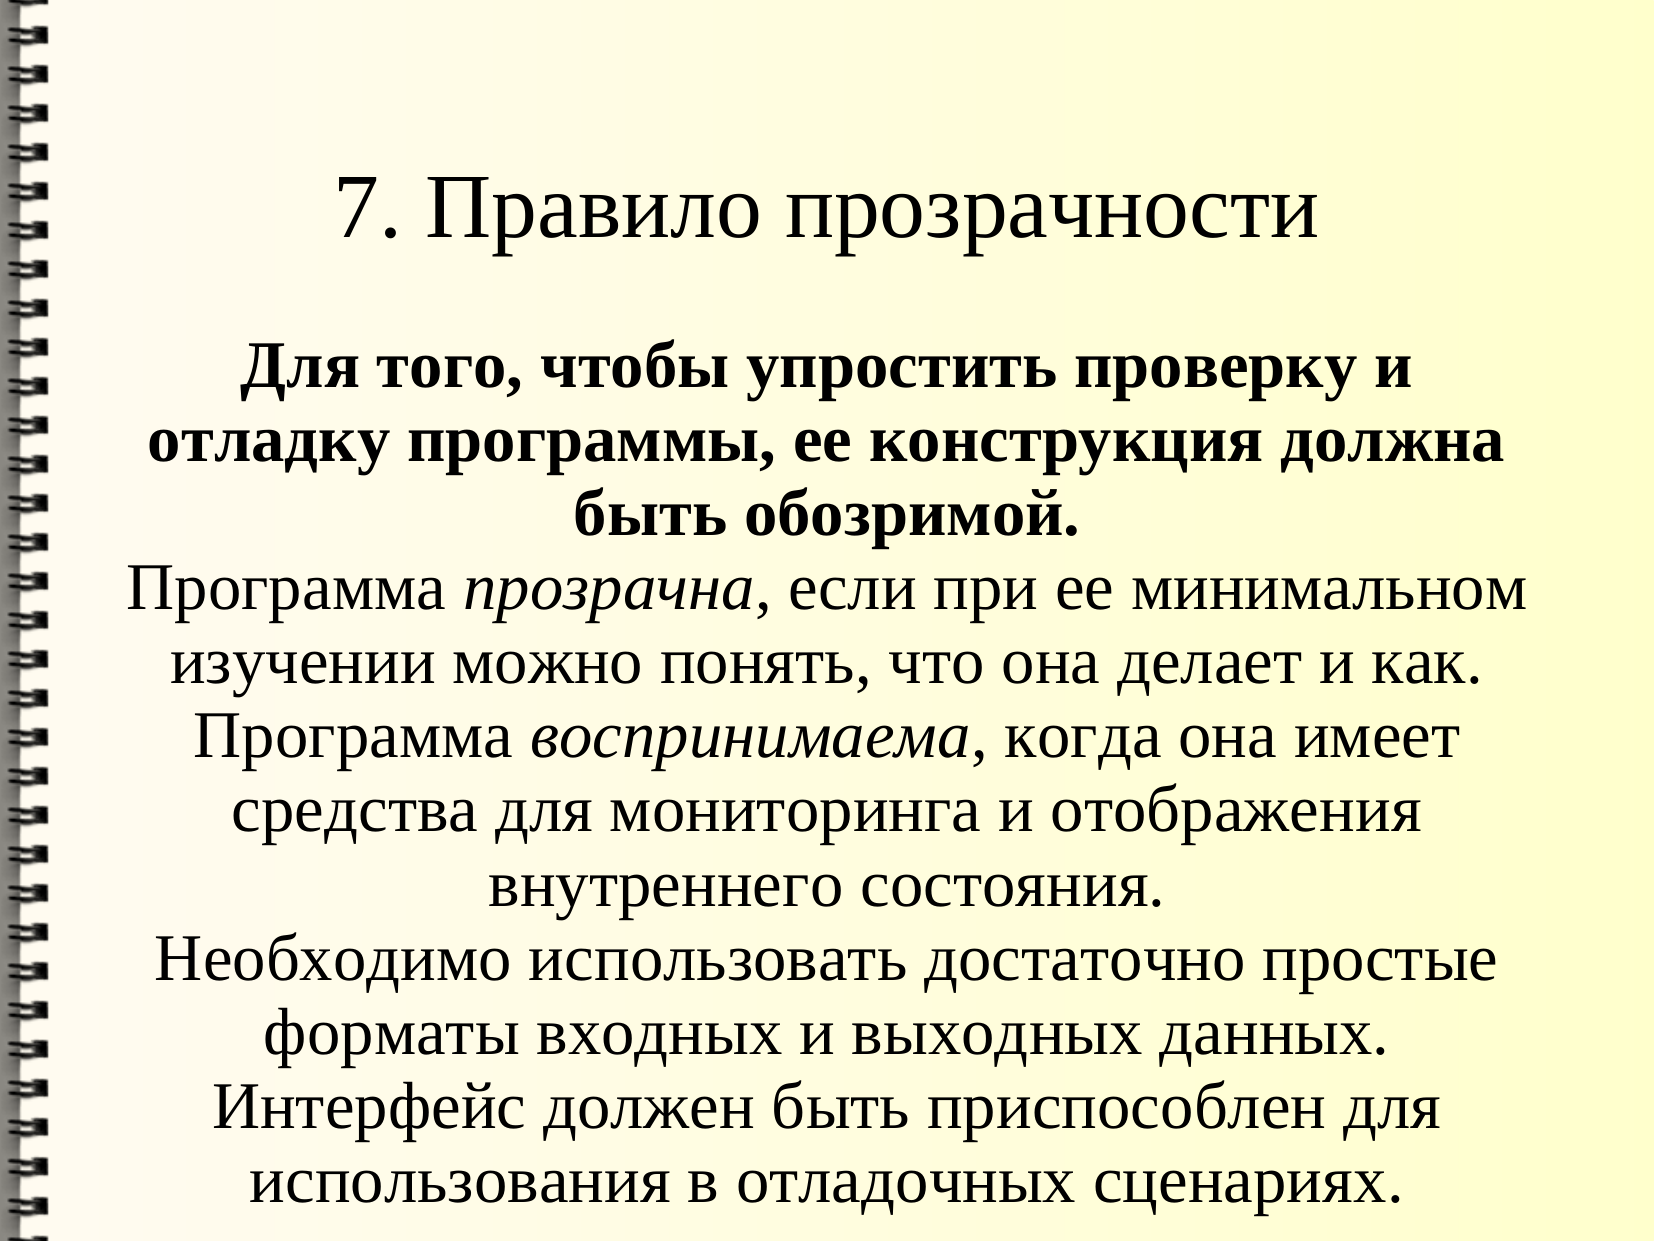

# 7. Правило прозрачности
Для того, чтобы упростить проверку и отладку программы, ее конструкция должна быть обозримой.
Программа прозрачна, если при ее минимальном изучении можно понять, что она делает и как.
Программа воспринимаема, когда она имеет средства для мониторинга и отображения внутреннего состояния.
Необходимо использовать достаточно простые форматы входных и выходных данных.
Интерфейс должен быть приспособлен для использования в отладочных сценариях.